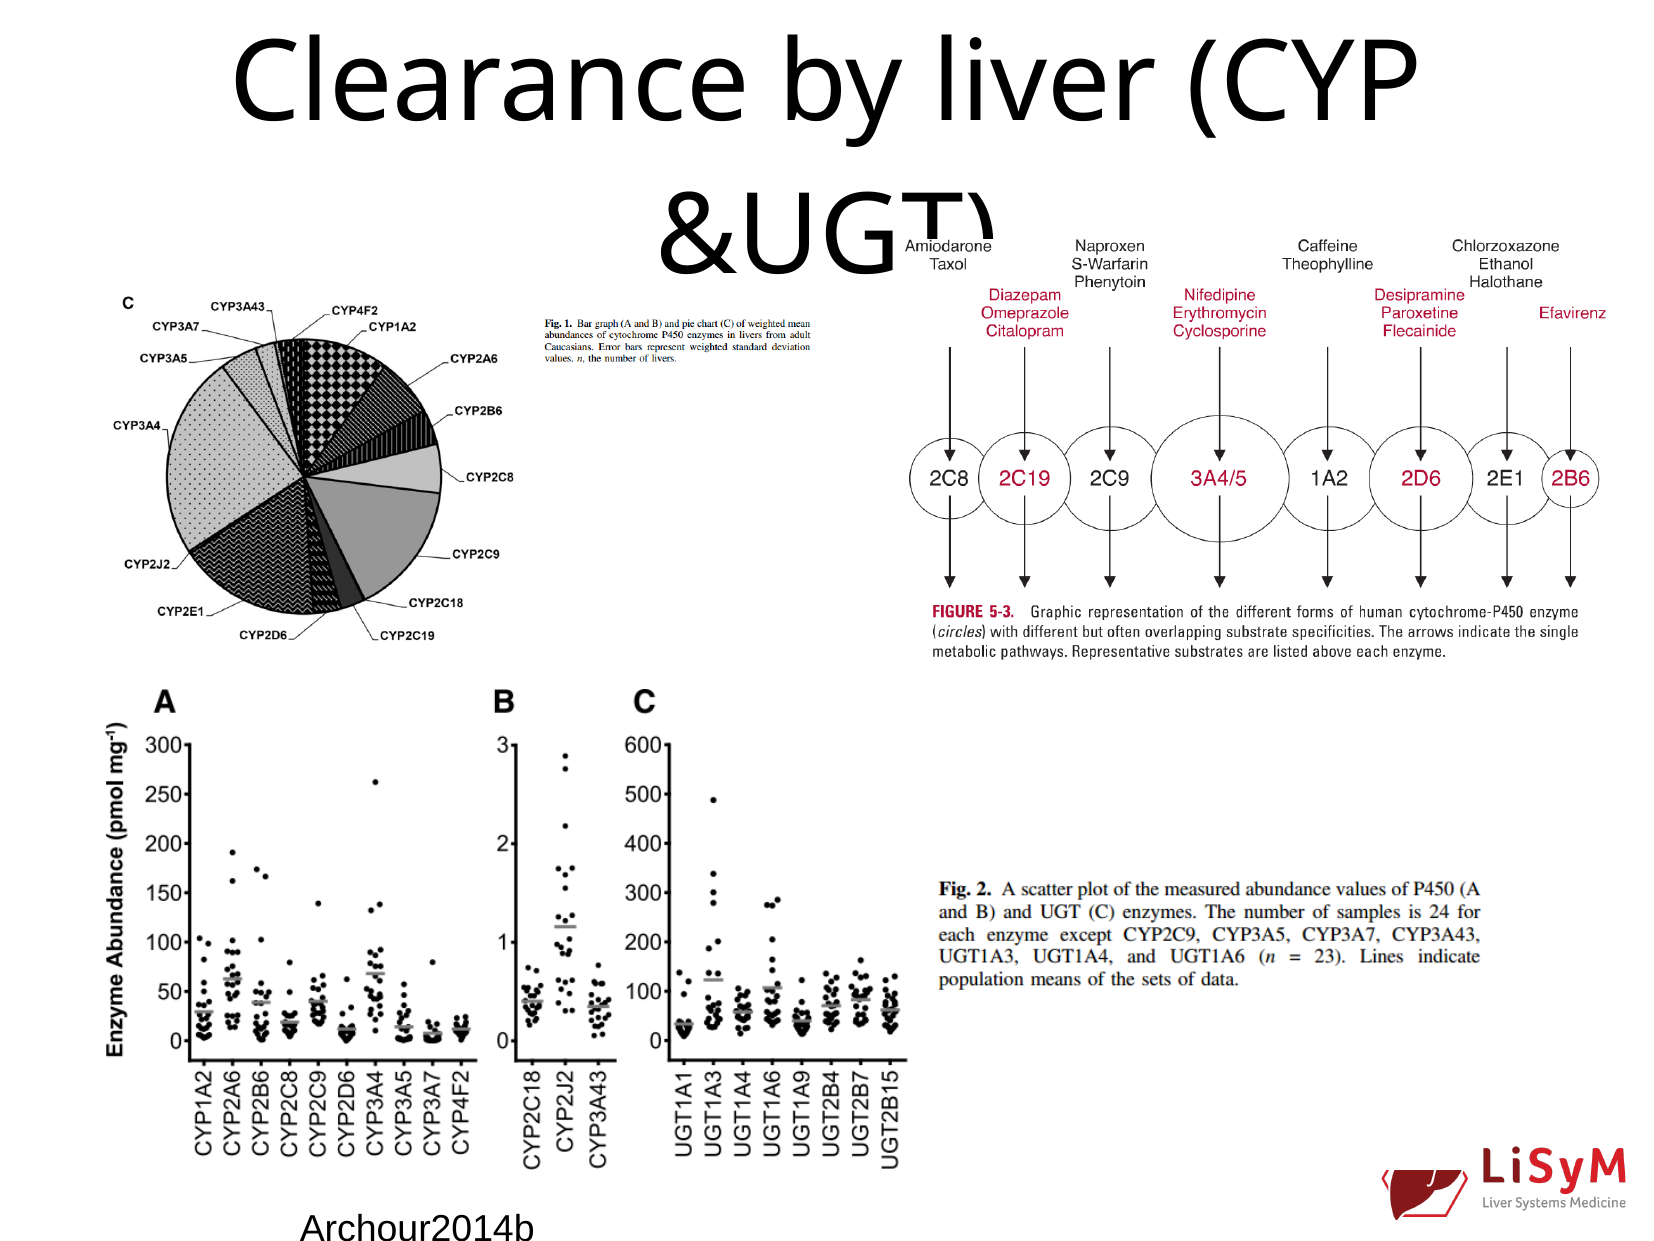

# Clearance by liver (CYP &UGT)
Archour2014b